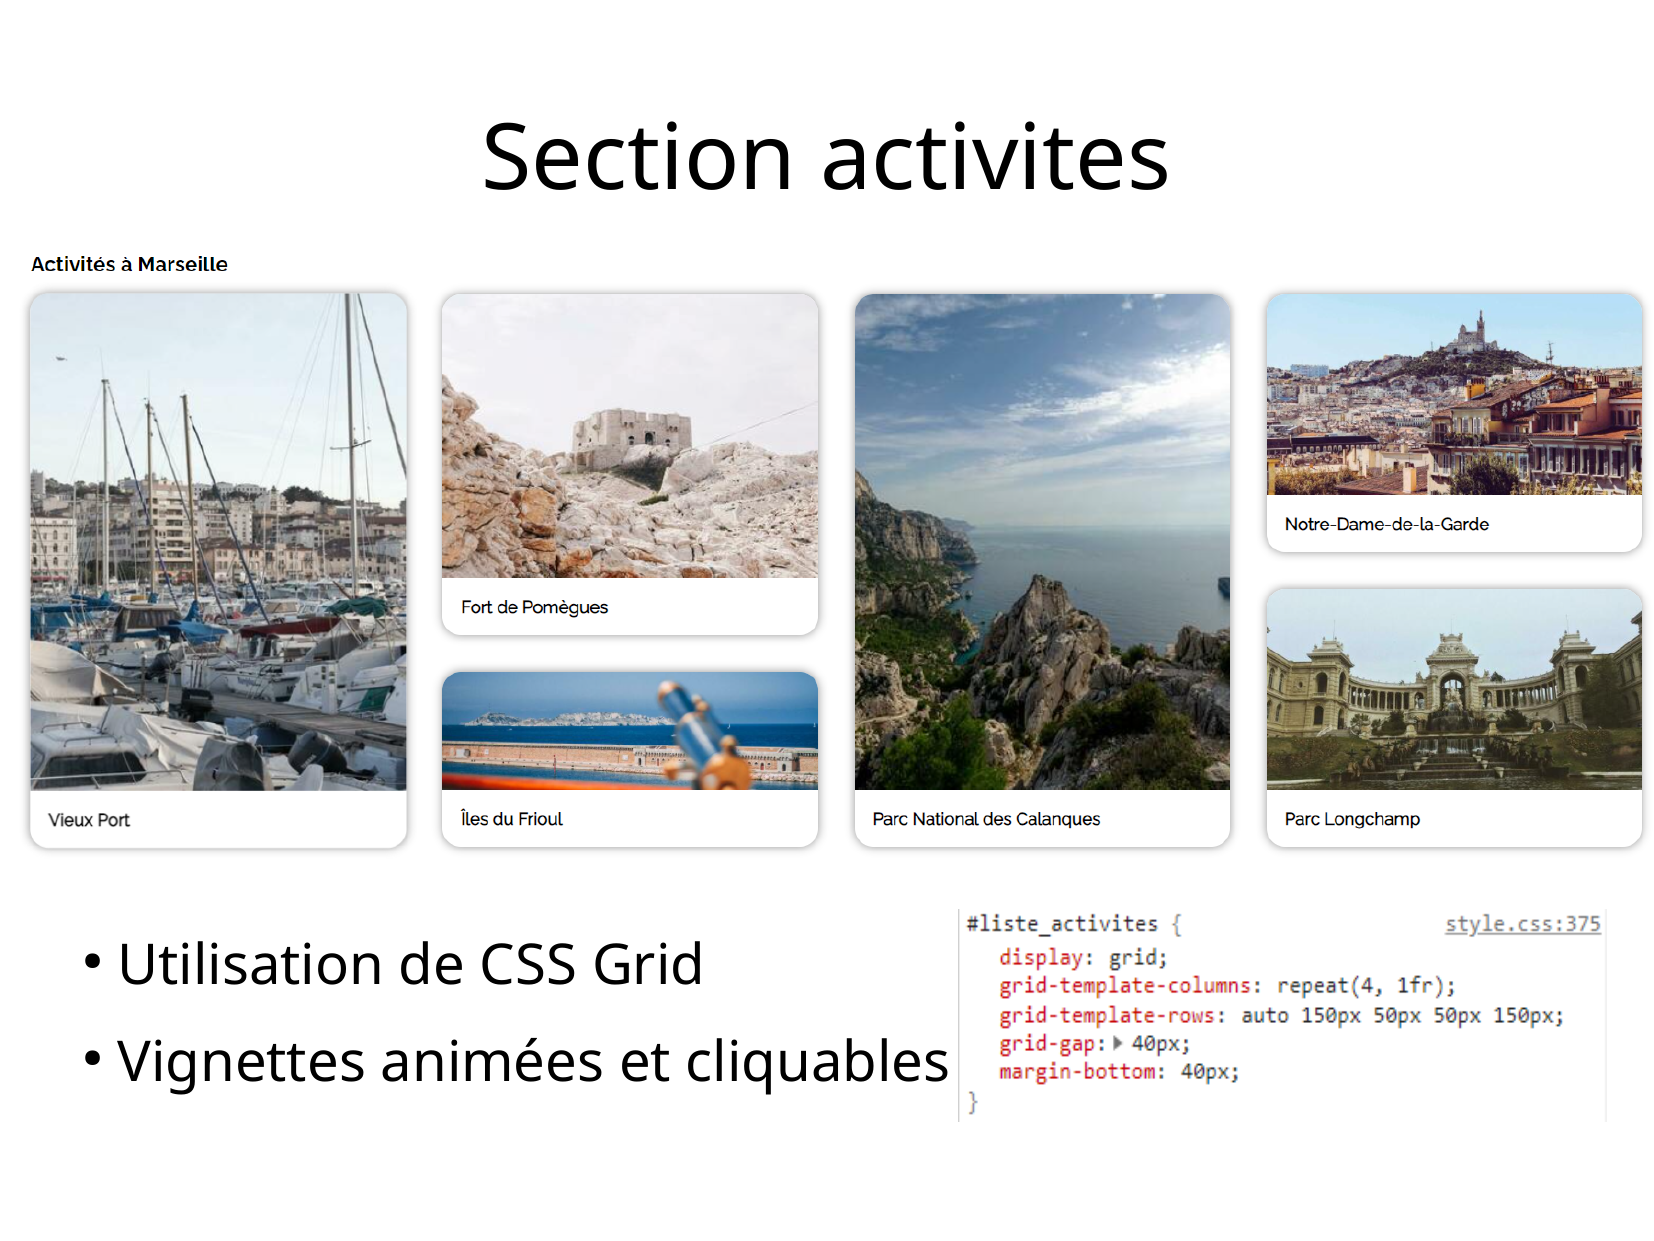

# Section activites
 Utilisation de CSS Grid
 Vignettes animées et cliquables